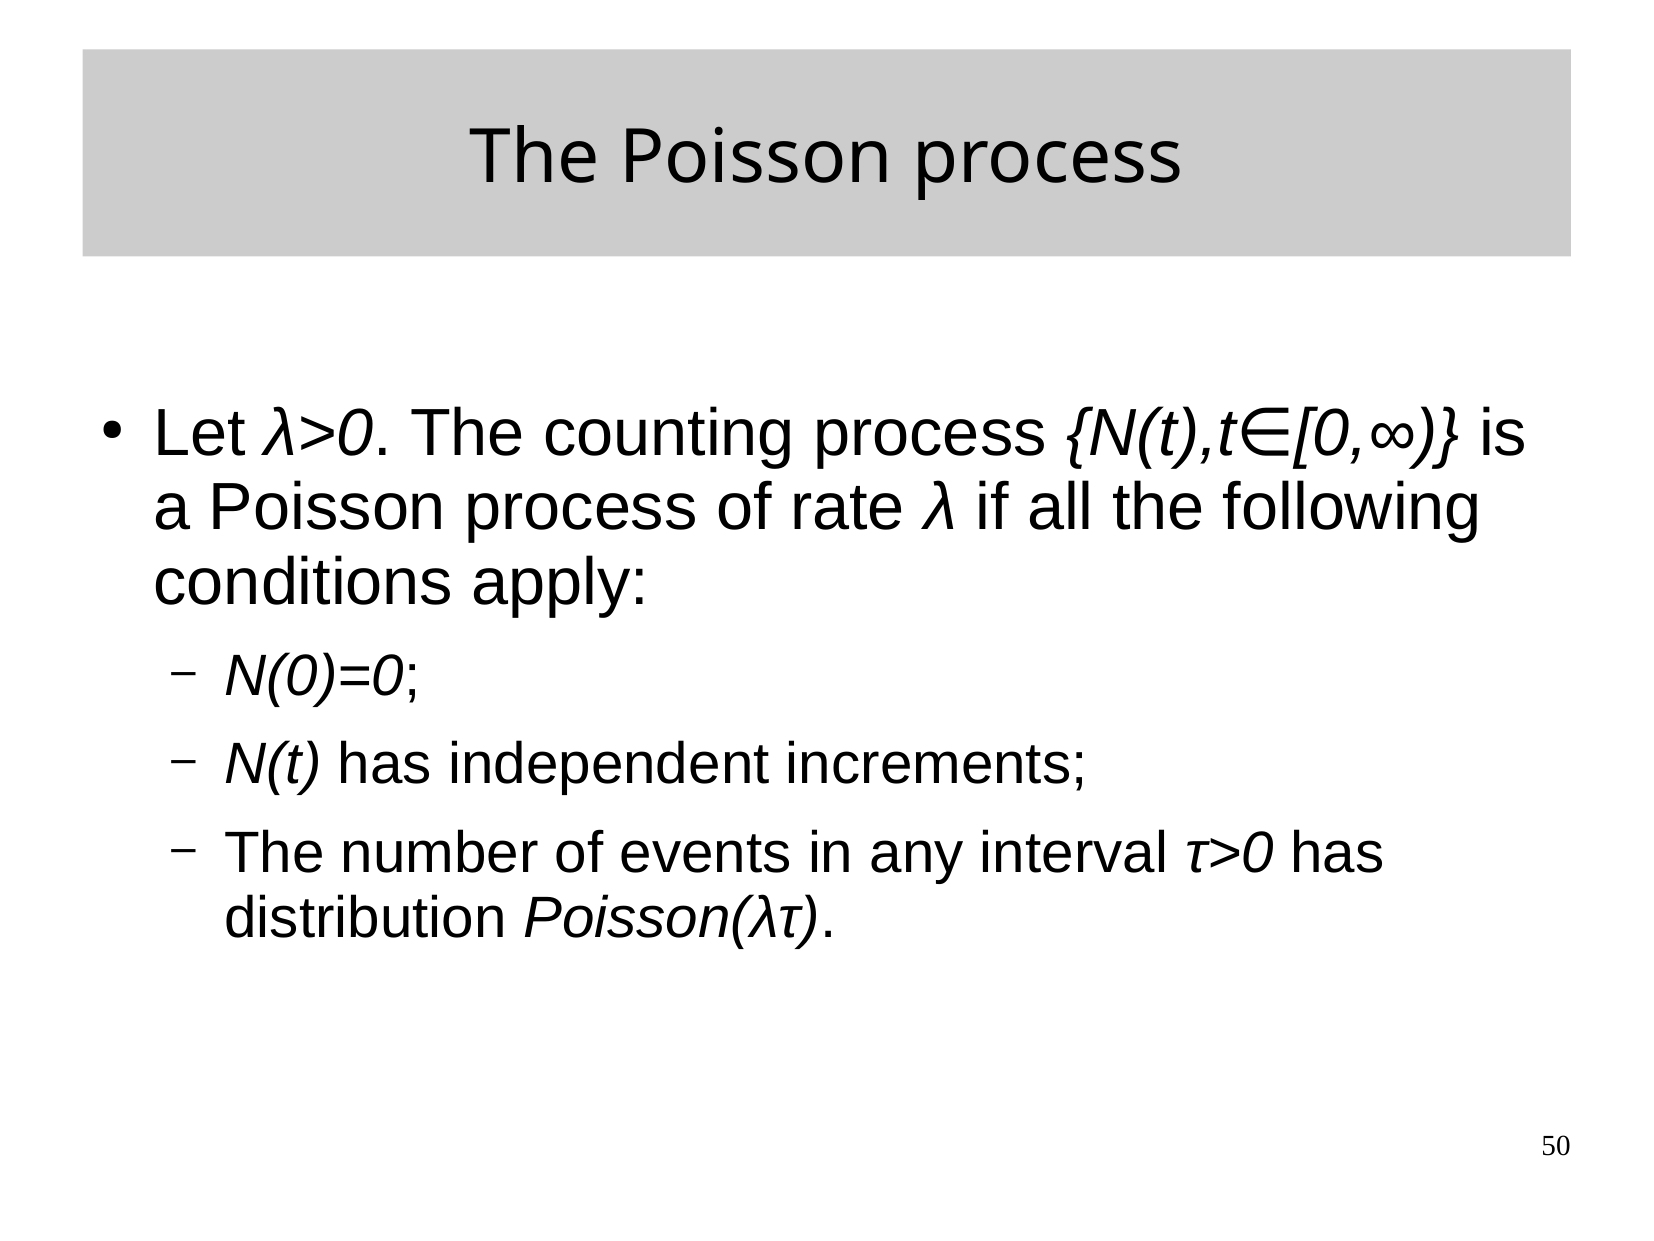

# The Poisson process
Let λ>0. The counting process {N(t),t∈[0,∞)} is a Poisson process of rate λ if all the following conditions apply:
N(0)=0;
N(t) has independent increments;
The number of events in any interval τ>0 has distribution Poisson(λτ).
50